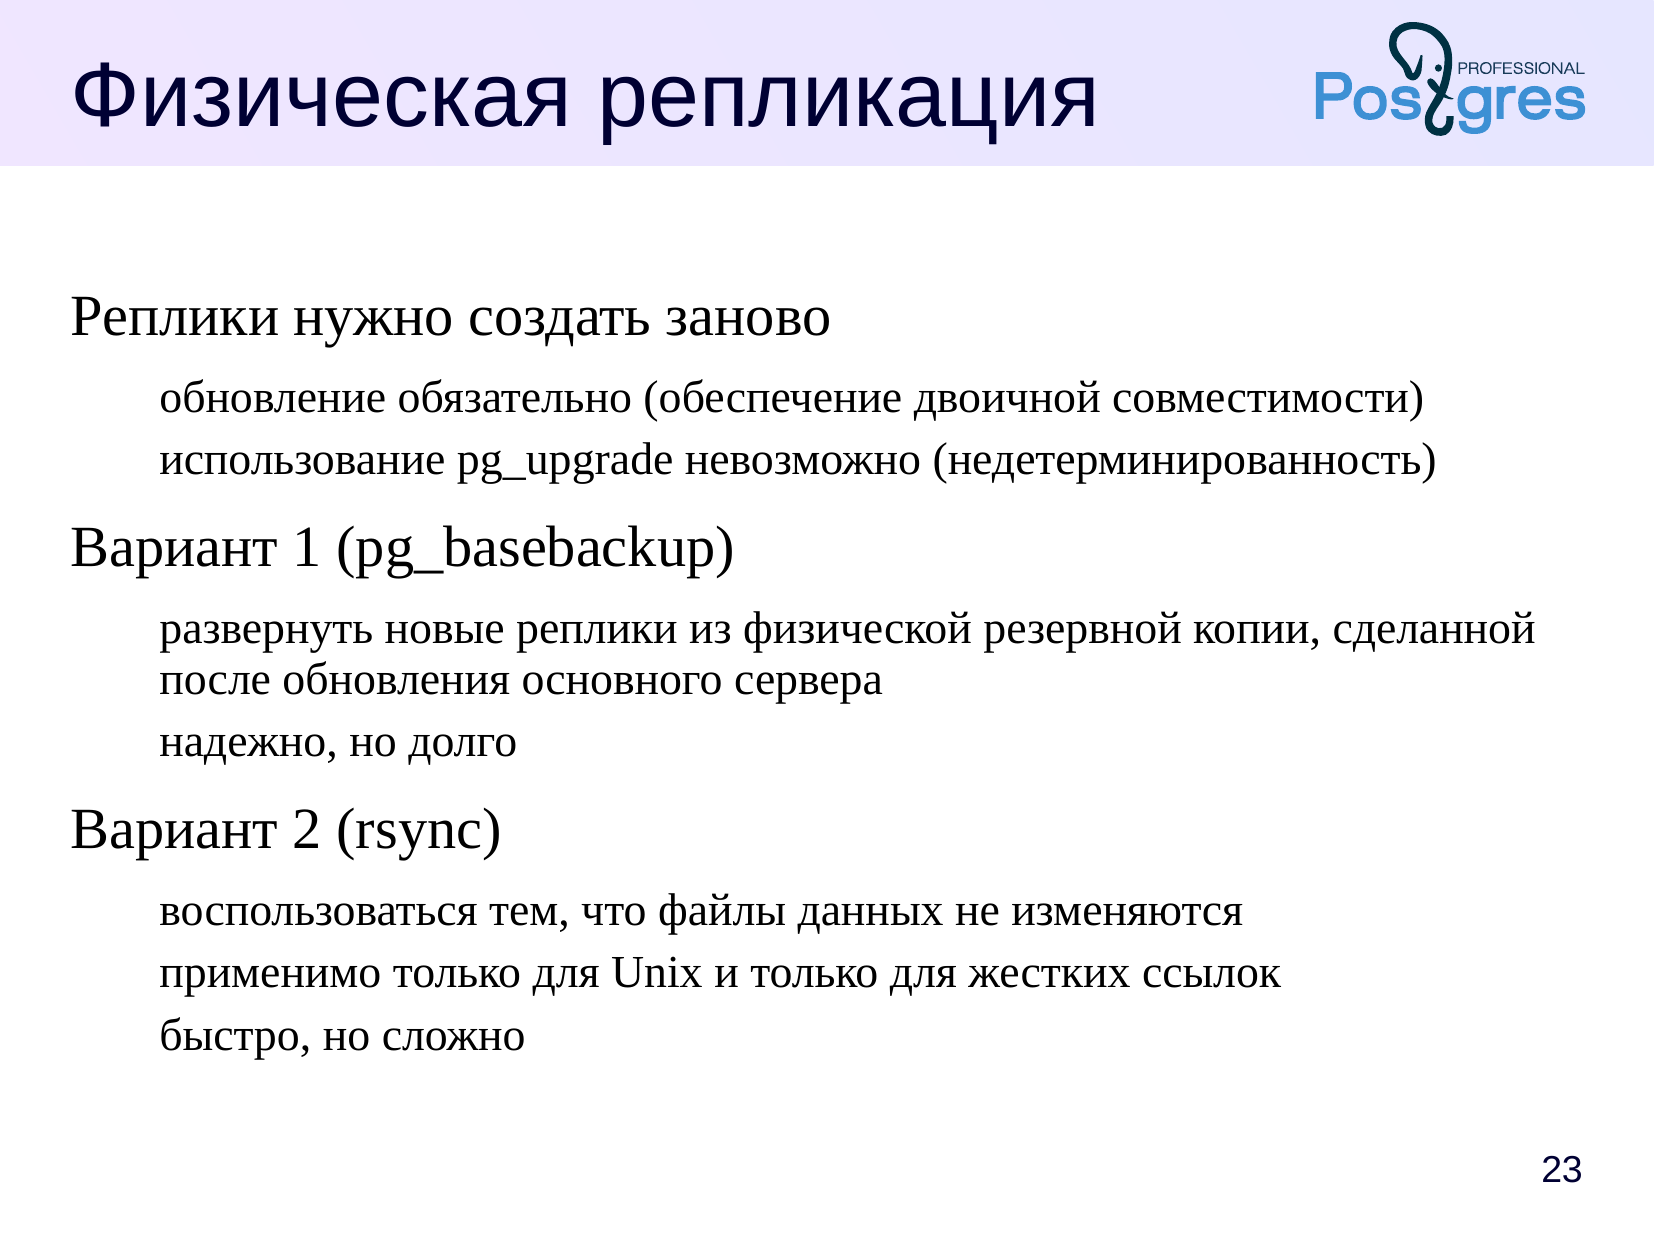

# Физическая репликация
Реплики нужно создать заново
обновление обязательно (обеспечение двоичной совместимости)
использование pg_upgrade невозможно (недетерминированность)
Вариант 1 (pg_basebackup)
развернуть новые реплики из физической резервной копии, сделанной после обновления основного сервера
надежно, но долго
Вариант 2 (rsync)
воспользоваться тем, что файлы данных не изменяются
применимо только для Unix и только для жестких ссылок
быстро, но сложно